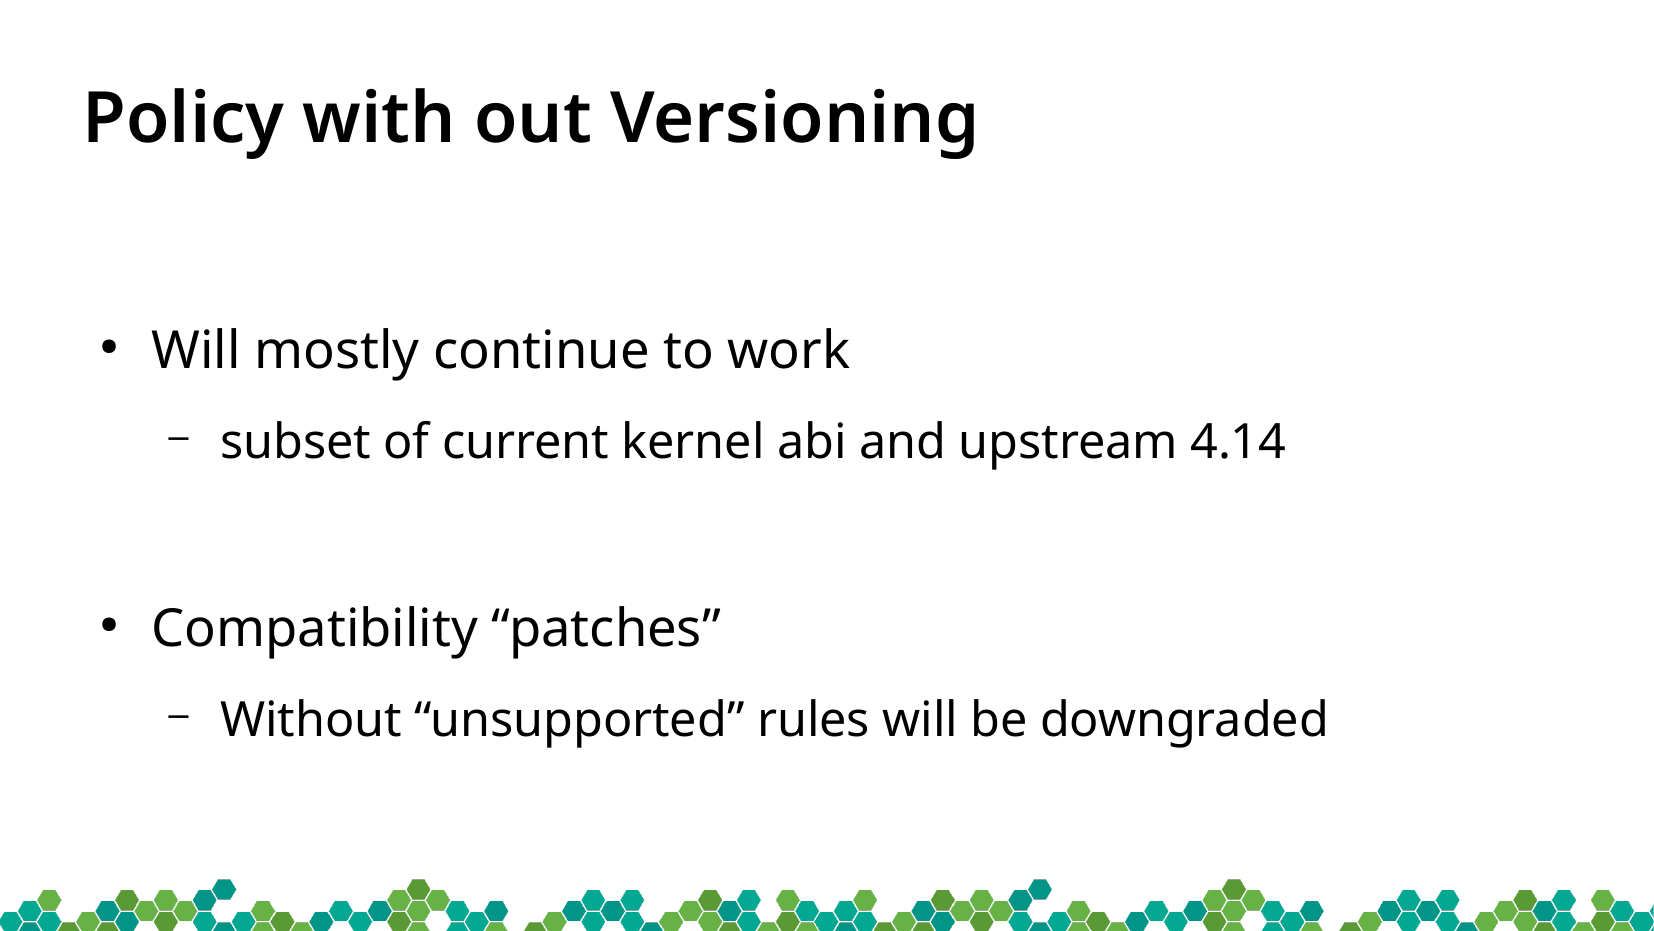

# Policy with out Versioning
Will mostly continue to work
subset of current kernel abi and upstream 4.14
Compatibility “patches”
Without “unsupported” rules will be downgraded